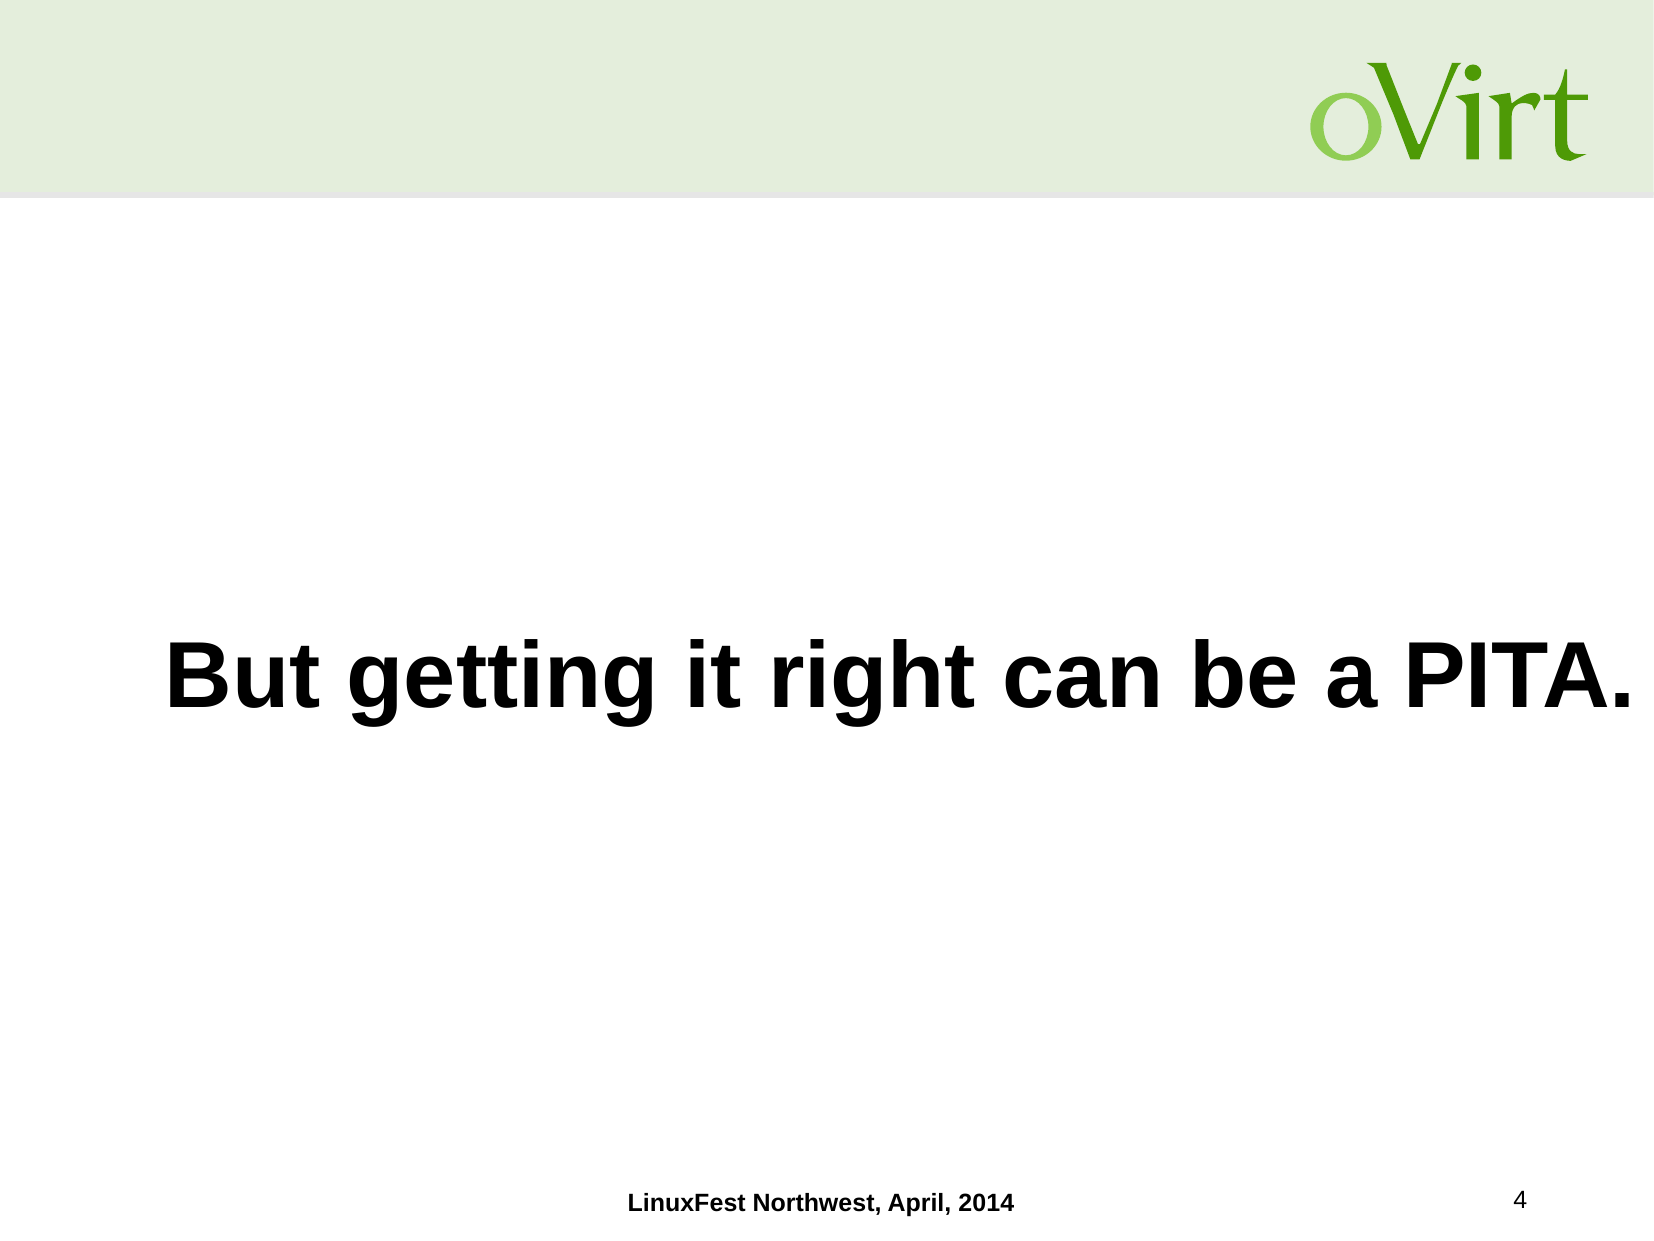

But getting it right can be a PITA.